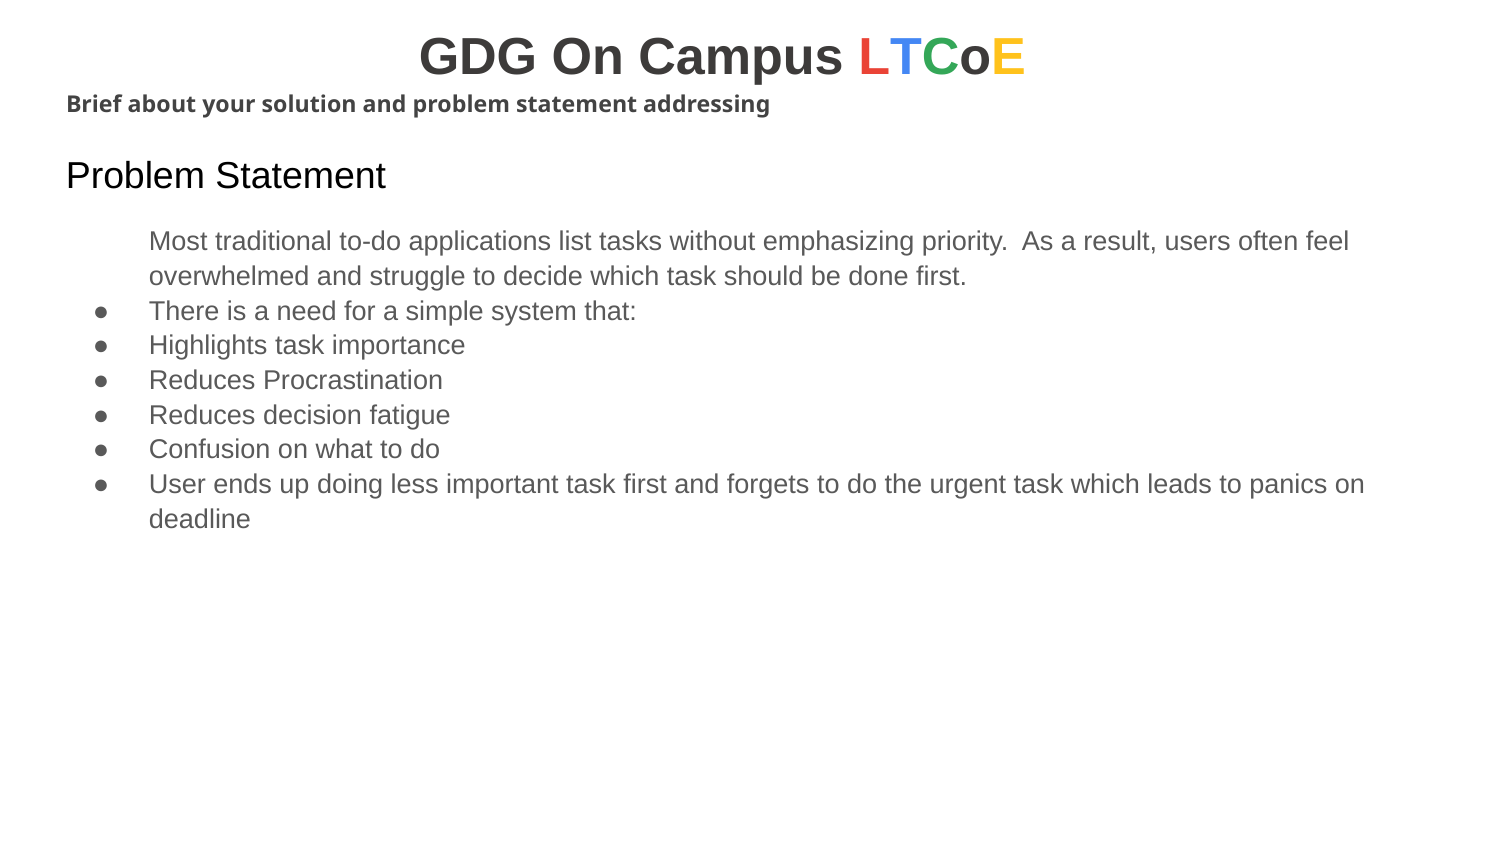

GDG On Campus LTCoE
# Brief about your solution and problem statement addressing
Problem Statement
Most traditional to-do applications list tasks without emphasizing priority. As a result, users often feel overwhelmed and struggle to decide which task should be done first.
There is a need for a simple system that:
Highlights task importance
Reduces Procrastination
Reduces decision fatigue
Confusion on what to do
User ends up doing less important task first and forgets to do the urgent task which leads to panics on deadline